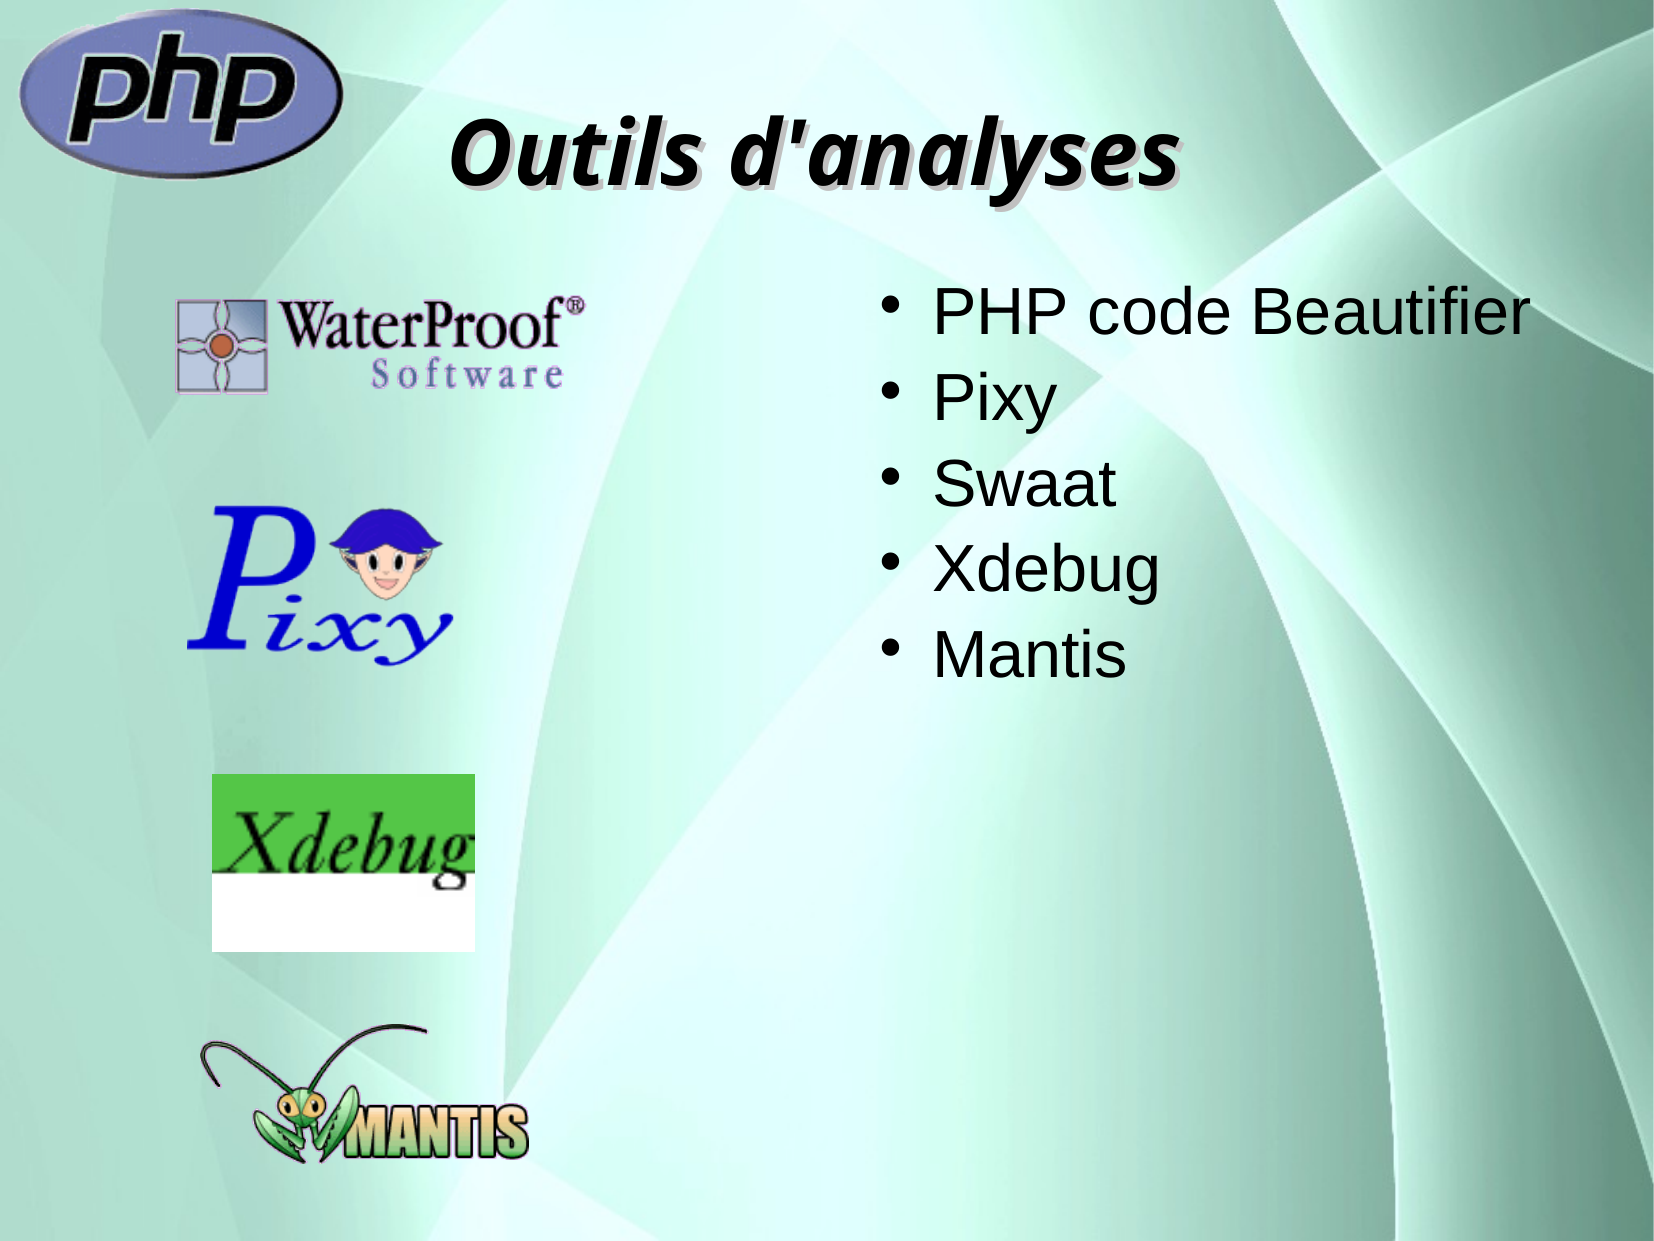

# Outils d'analyses
PHP code Beautifier
Pixy
Swaat
Xdebug
Mantis